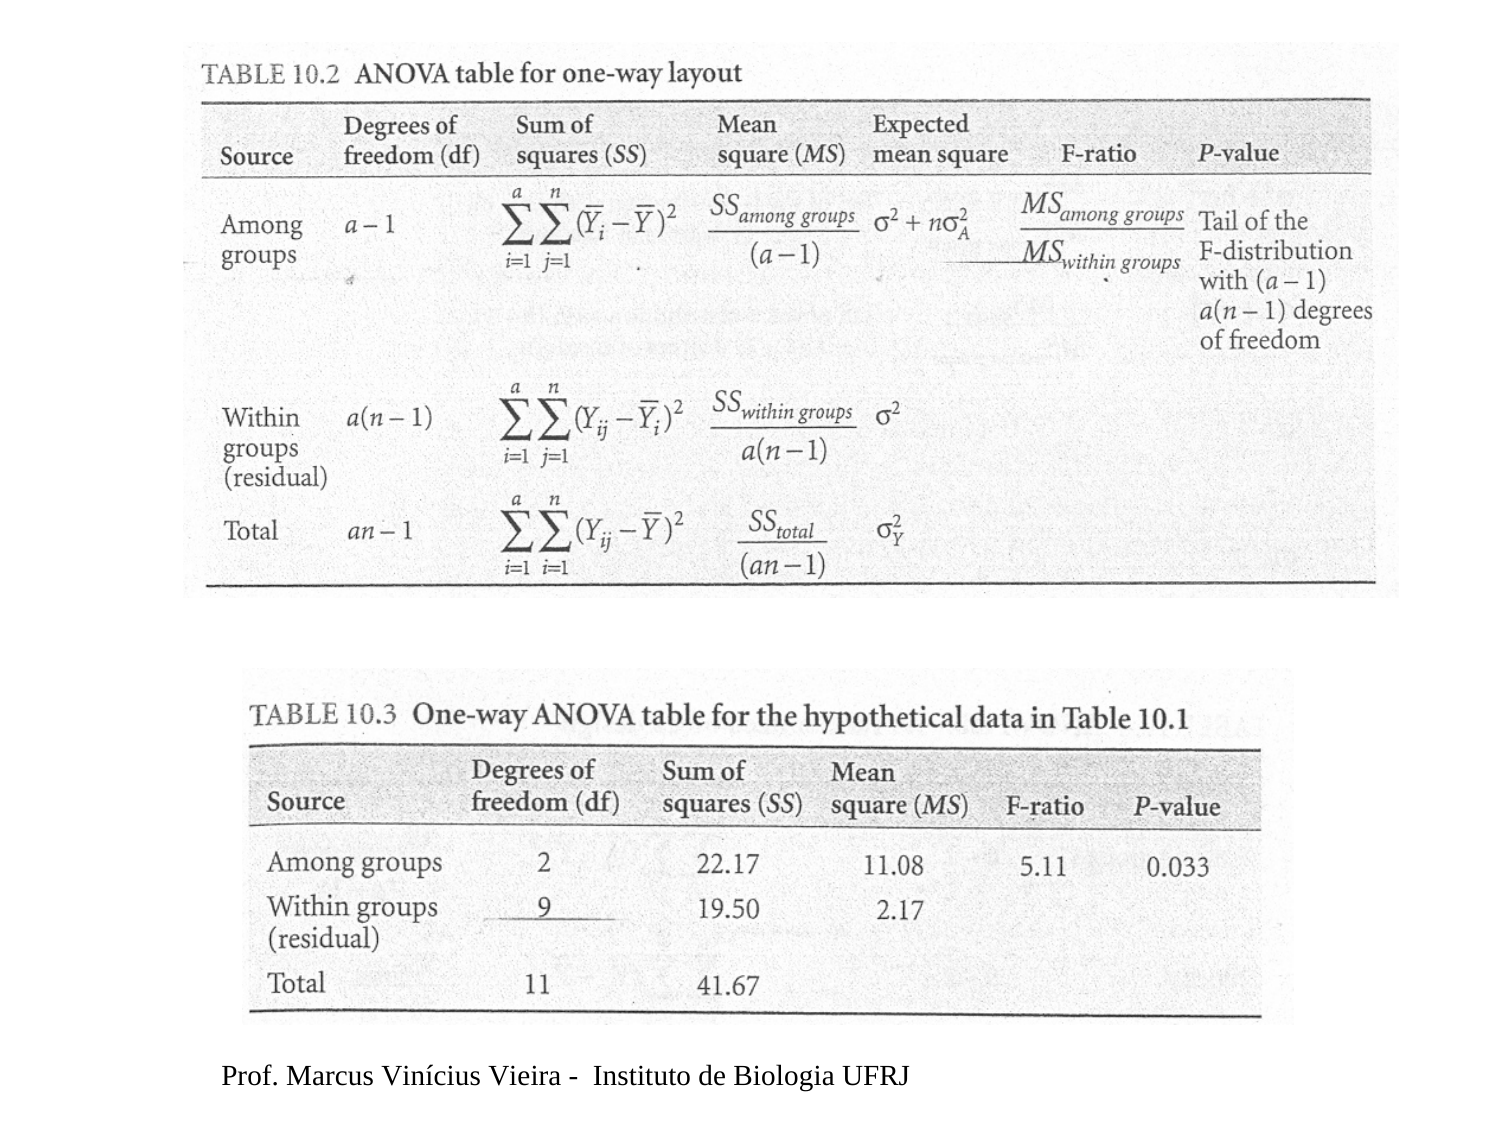

Prof. Marcus Vinícius Vieira - Instituto de Biologia UFRJ